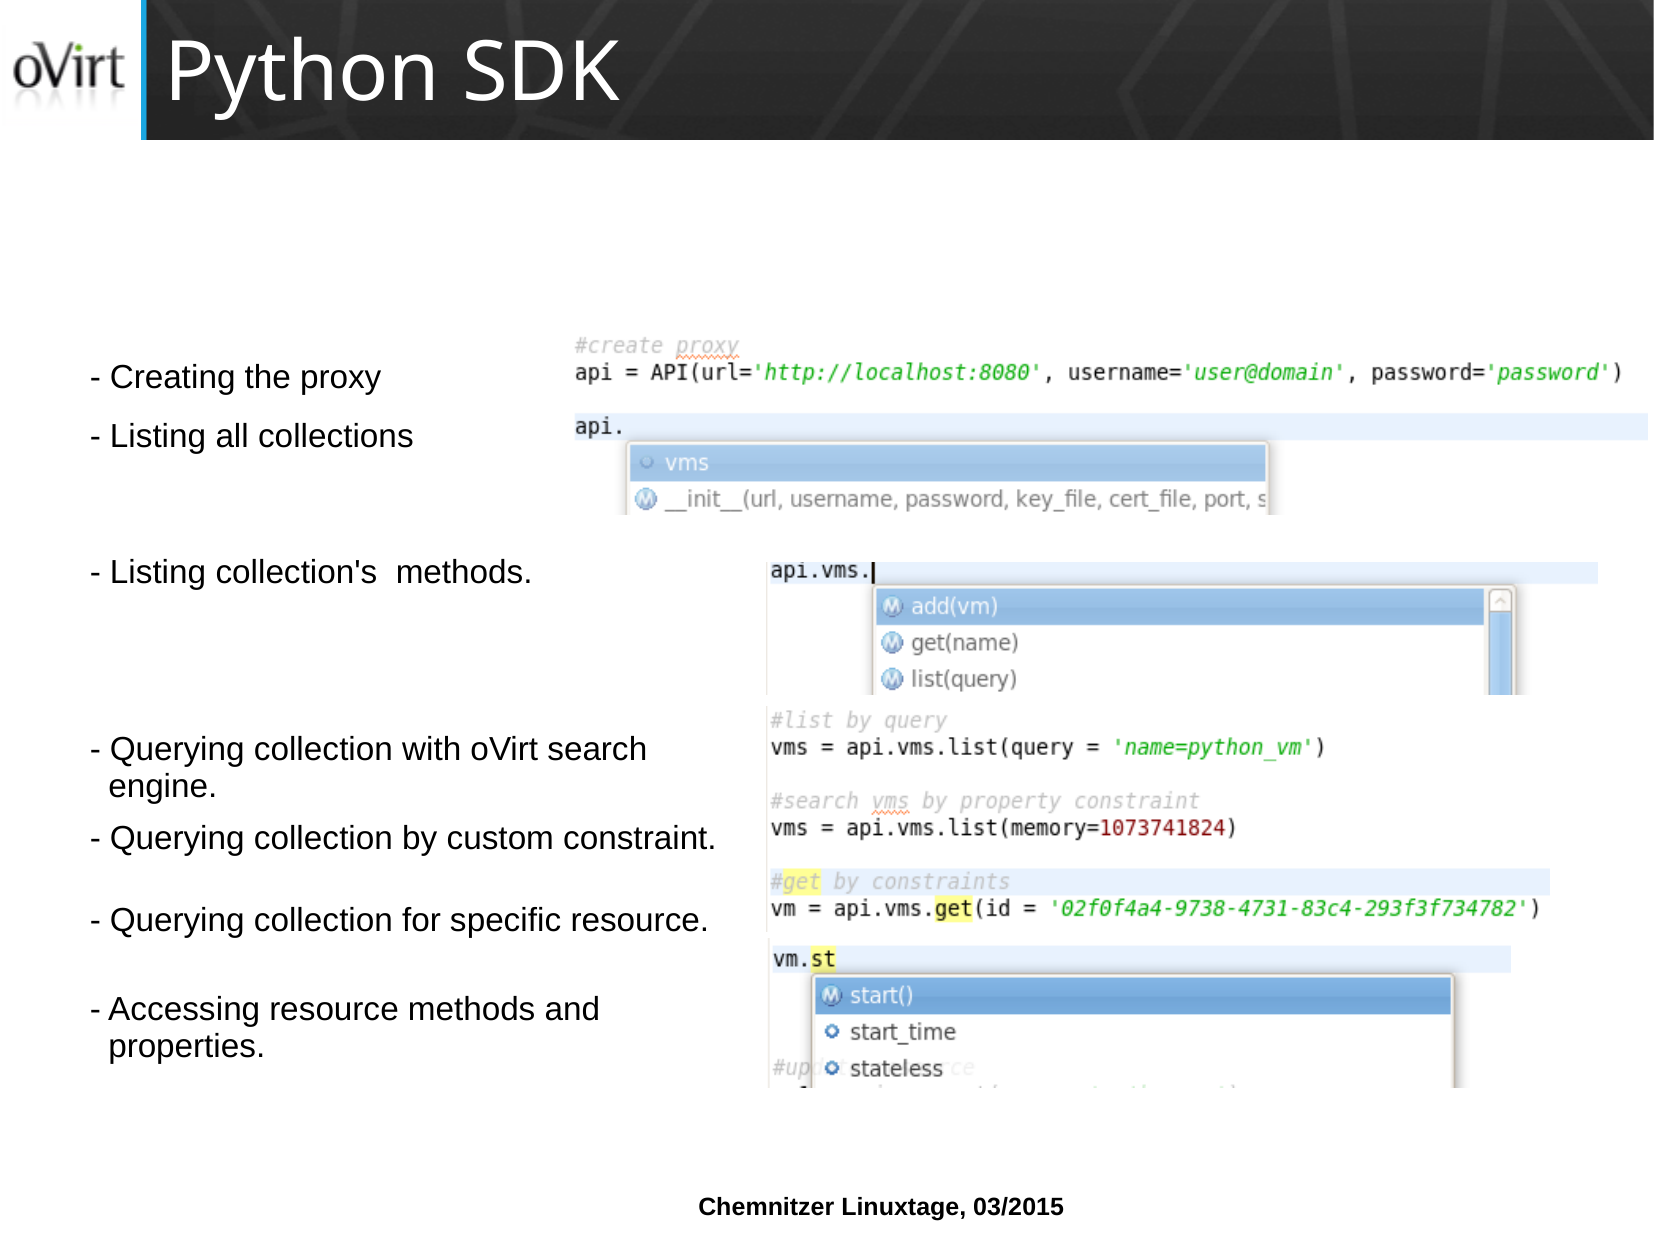

# Python SDK
- Creating the proxy
- Listing all collections
- Listing collection's methods.
- Querying collection with oVirt search
 engine.
- Querying collection by custom constraint.
- Querying collection for specific resource.
- Accessing resource methods and
 properties.